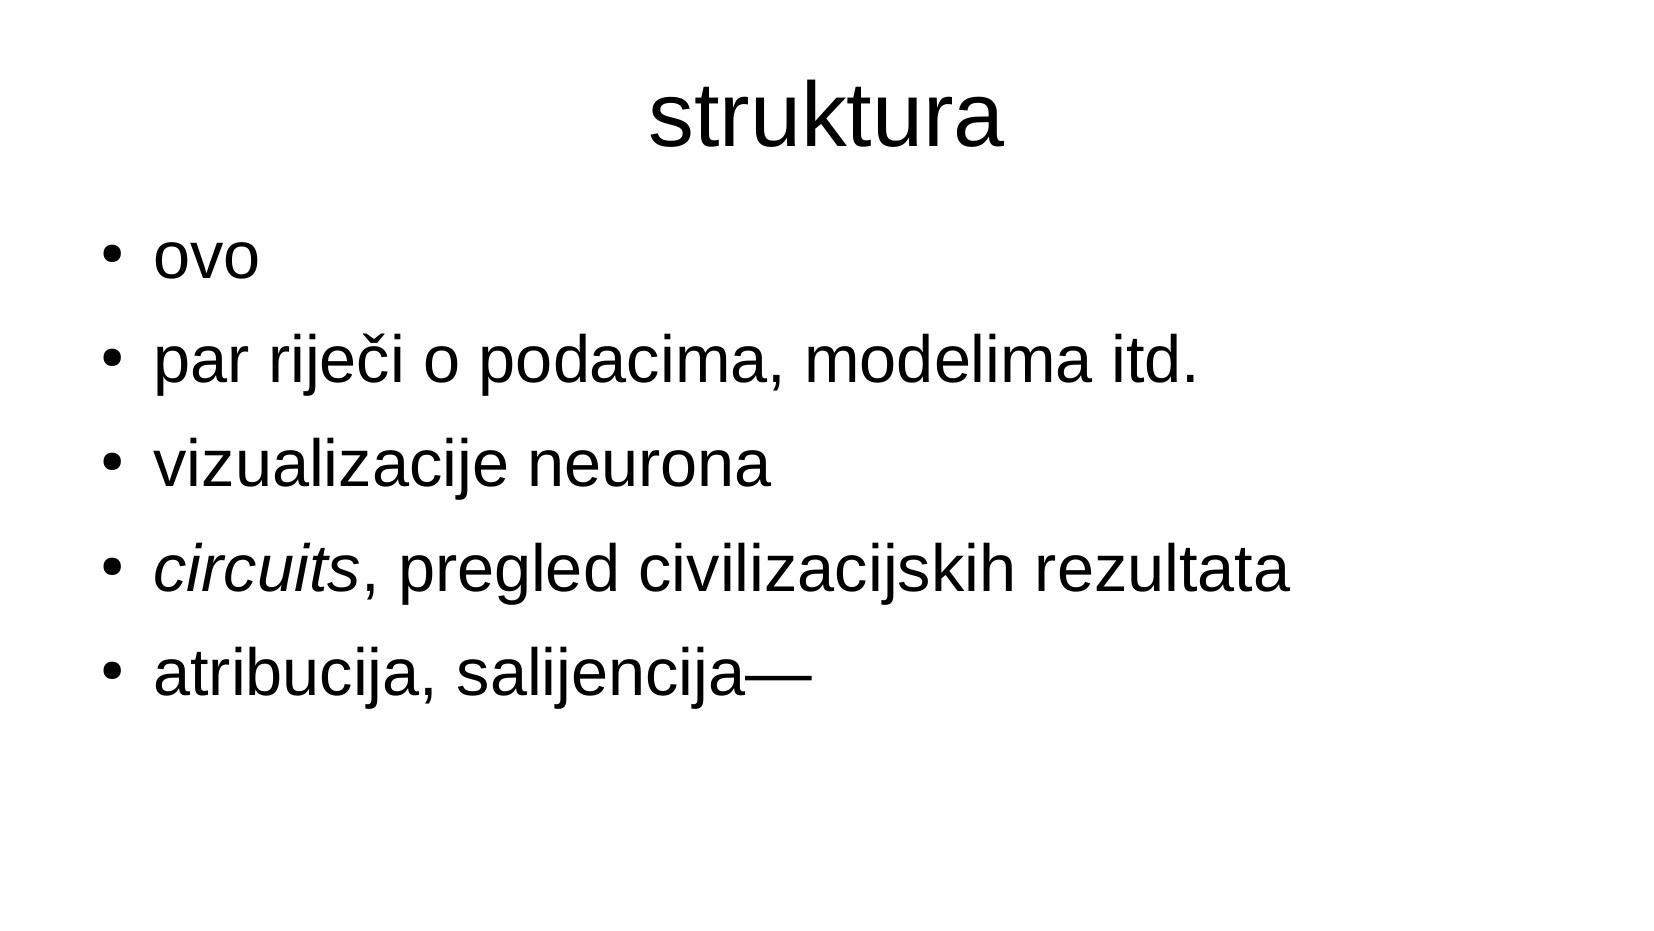

# struktura
ovo
par riječi o podacima, modelima itd.
vizualizacije neurona
circuits, pregled civilizacijskih rezultata
atribucija, salijencija—